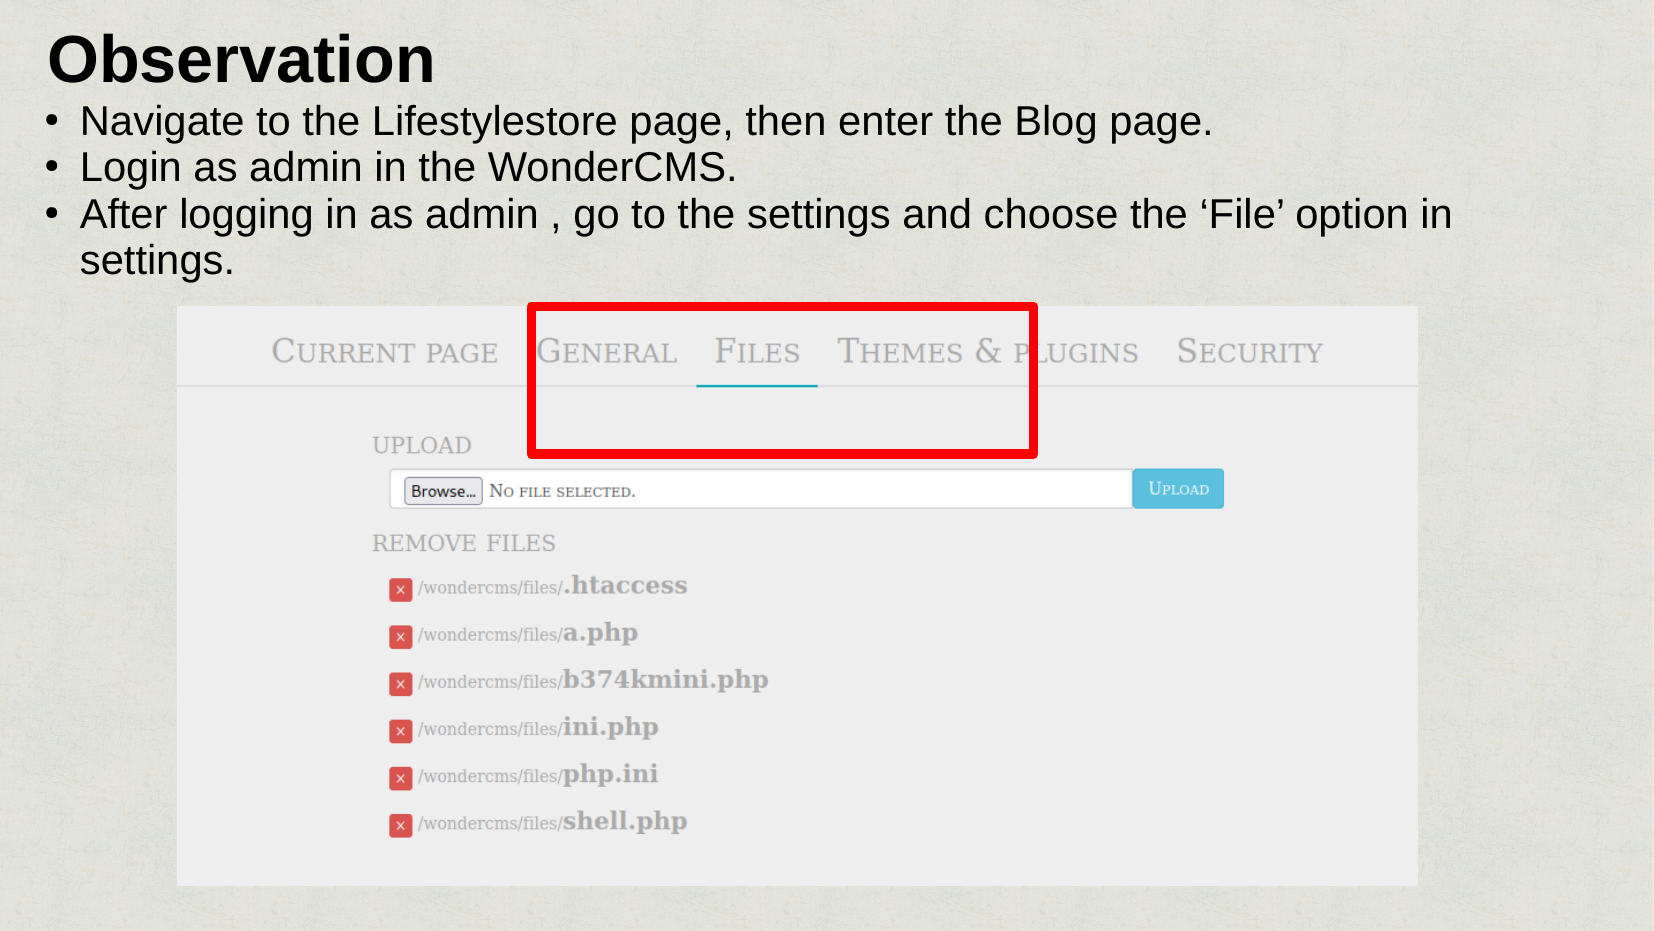

# Observation
Navigate to the Lifestylestore page, then enter the Blog page.
Login as admin in the WonderCMS.
After logging in as admin , go to the settings and choose the ‘File’ option in settings.